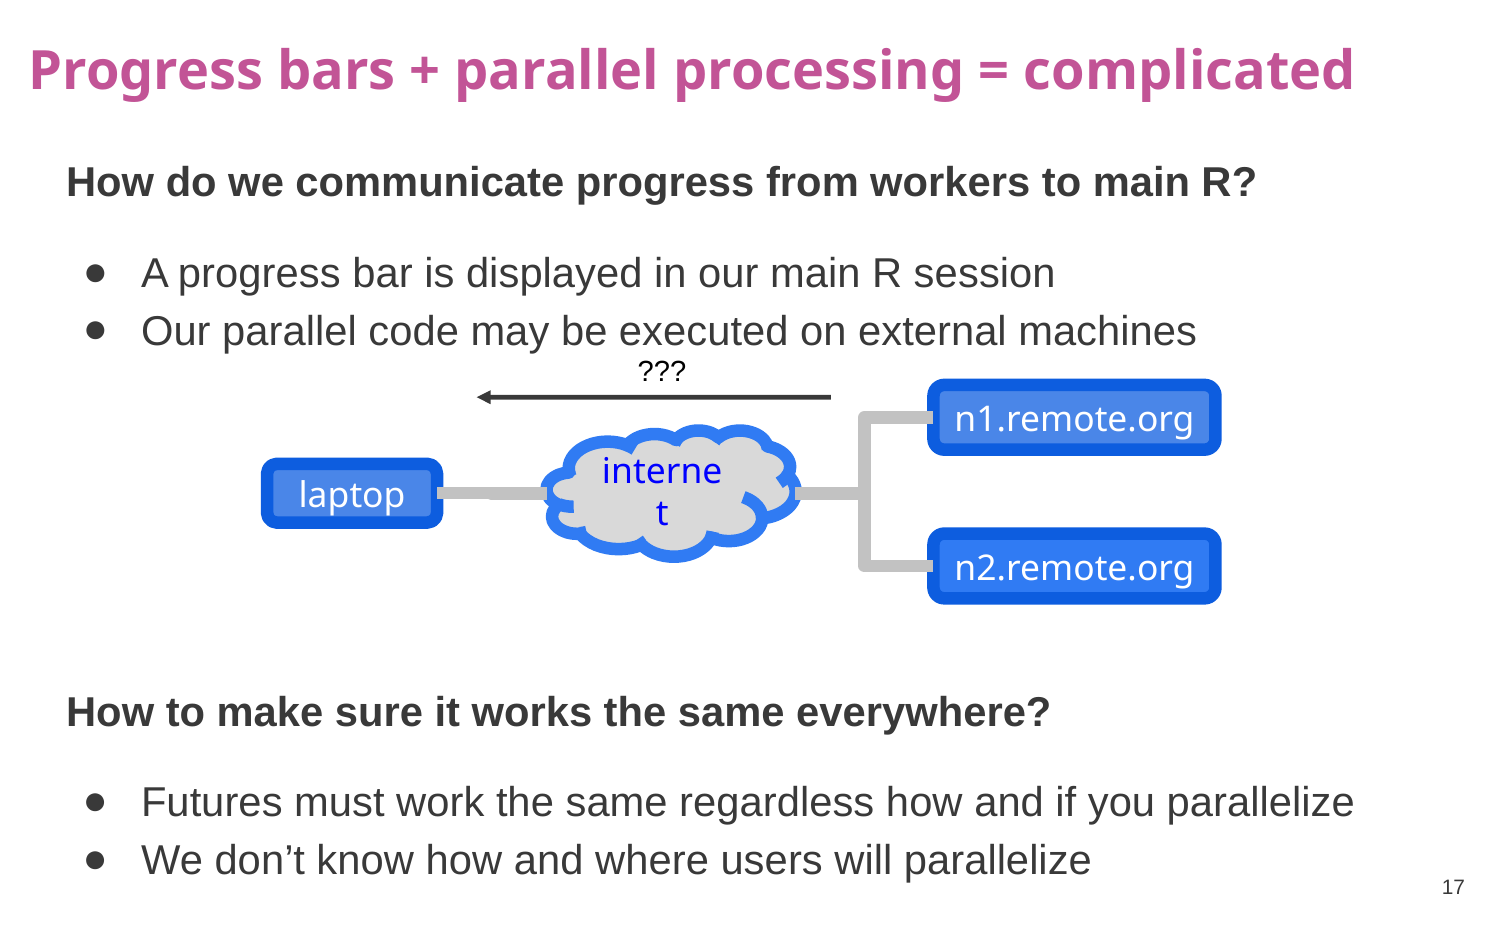

Progress bars + parallel processing = complicated
# How do we communicate progress from workers to main R?
A progress bar is displayed in our main R session
Our parallel code may be executed on external machines
???
n1.remote.org
internet
laptop
n2.remote.org
How to make sure it works the same everywhere?
Futures must work the same regardless how and if you parallelize
We don’t know how and where users will parallelize